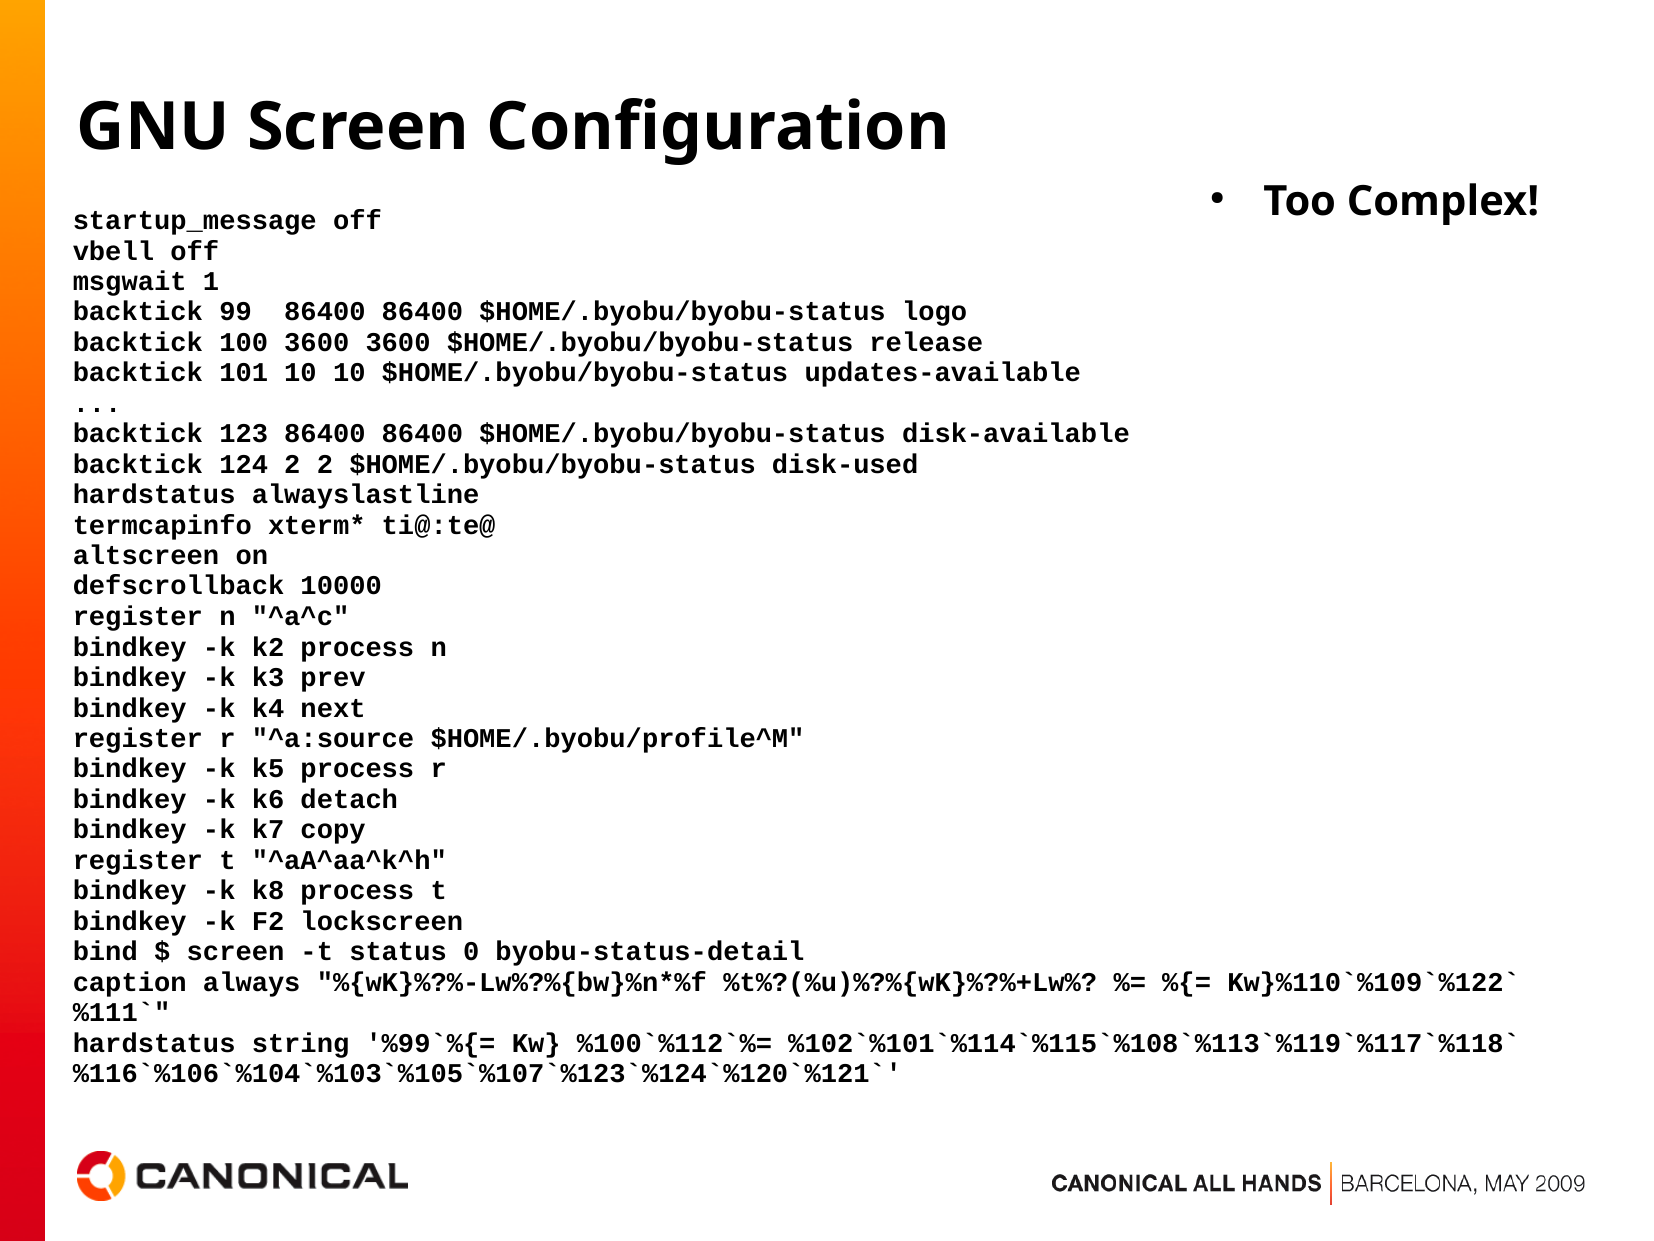

# GNU Screen Configuration
Too Complex!
startup_message off
vbell off
msgwait 1
backtick 99 86400 86400 $HOME/.byobu/byobu-status logo
backtick 100 3600 3600 $HOME/.byobu/byobu-status release
backtick 101 10 10 $HOME/.byobu/byobu-status updates-available
...
backtick 123 86400 86400 $HOME/.byobu/byobu-status disk-available
backtick 124 2 2 $HOME/.byobu/byobu-status disk-used
hardstatus alwayslastline
termcapinfo xterm* ti@:te@
altscreen on
defscrollback 10000
register n "^a^c"
bindkey -k k2 process n
bindkey -k k3 prev
bindkey -k k4 next
register r "^a:source $HOME/.byobu/profile^M"
bindkey -k k5 process r
bindkey -k k6 detach
bindkey -k k7 copy
register t "^aA^aa^k^h"
bindkey -k k8 process t
bindkey -k F2 lockscreen
bind $ screen -t status 0 byobu-status-detail
caption always "%{wK}%?%-Lw%?%{bw}%n*%f %t%?(%u)%?%{wK}%?%+Lw%? %= %{= Kw}%110`%109`%122`%111`"
hardstatus string '%99`%{= Kw} %100`%112`%= %102`%101`%114`%115`%108`%113`%119`%117`%118`%116`%106`%104`%103`%105`%107`%123`%124`%120`%121`'